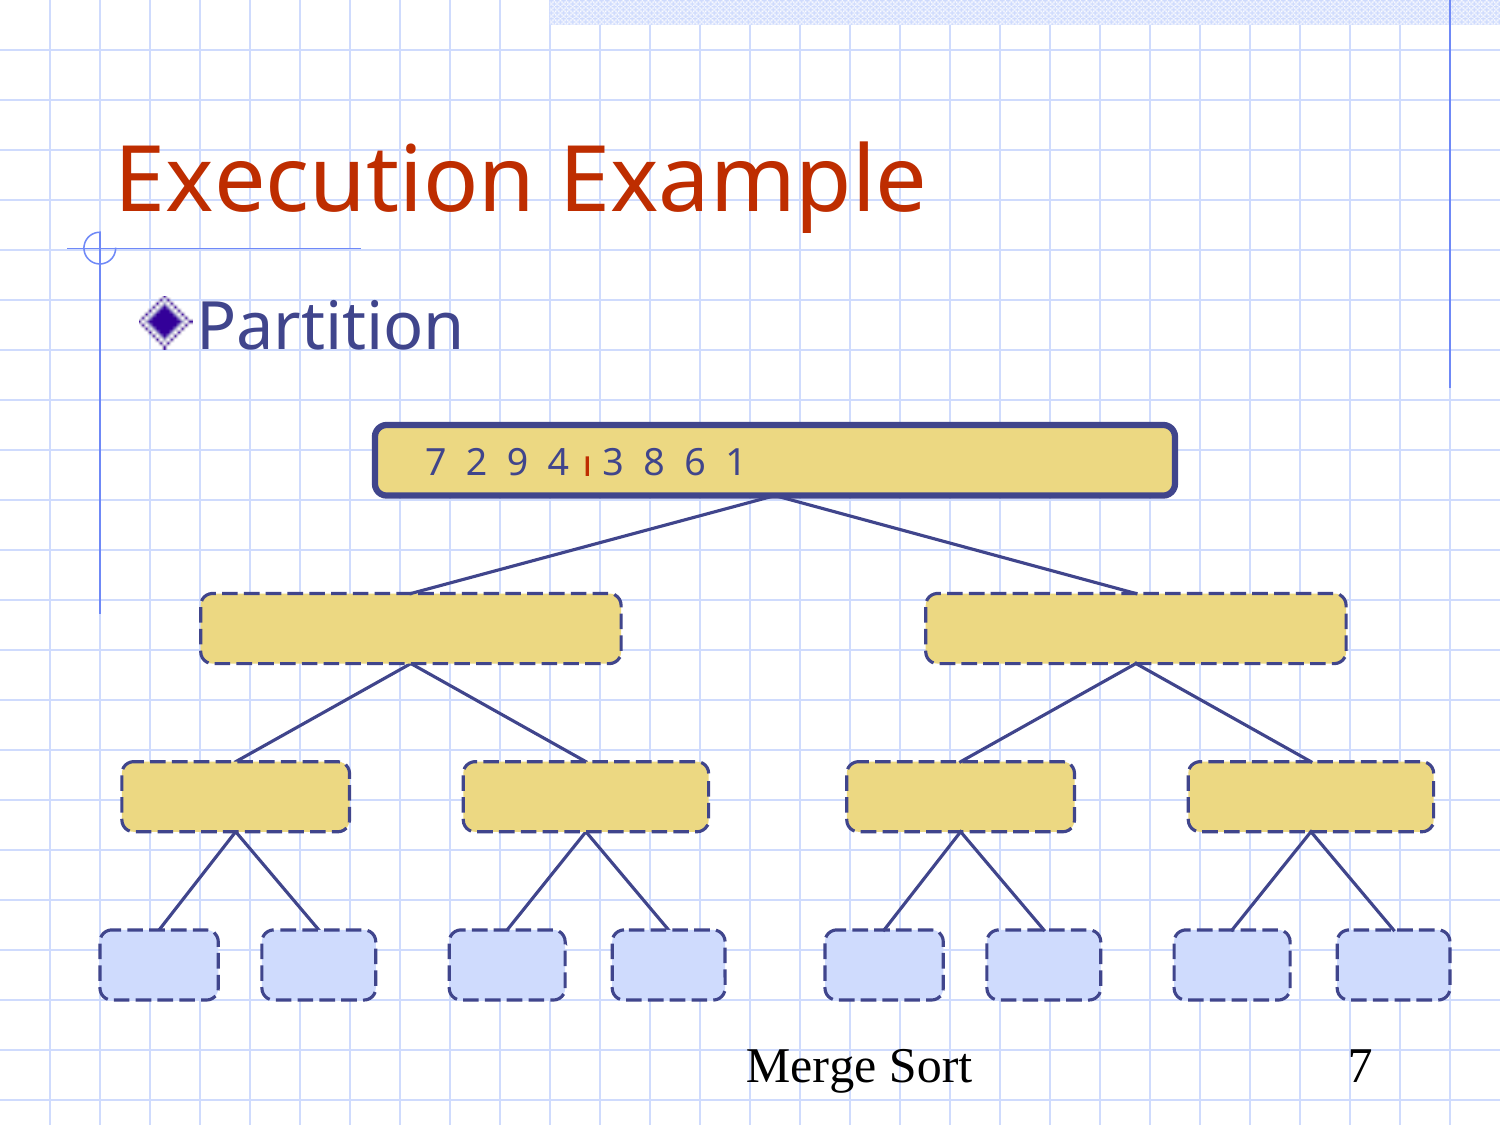

# Execution Example
Partition
7 2 9 4  3 8 6 1  1 2 3 4 6 7 8 9
7 2 9 4  2 4 7 9
3 8 6 1  1 3 8 6
7 2  2 7
9 4  4 9
3 8  3 8
6 1  1 6
7  7
2  2
9  9
4  4
3  3
8  8
6  6
1  1
Merge Sort
7